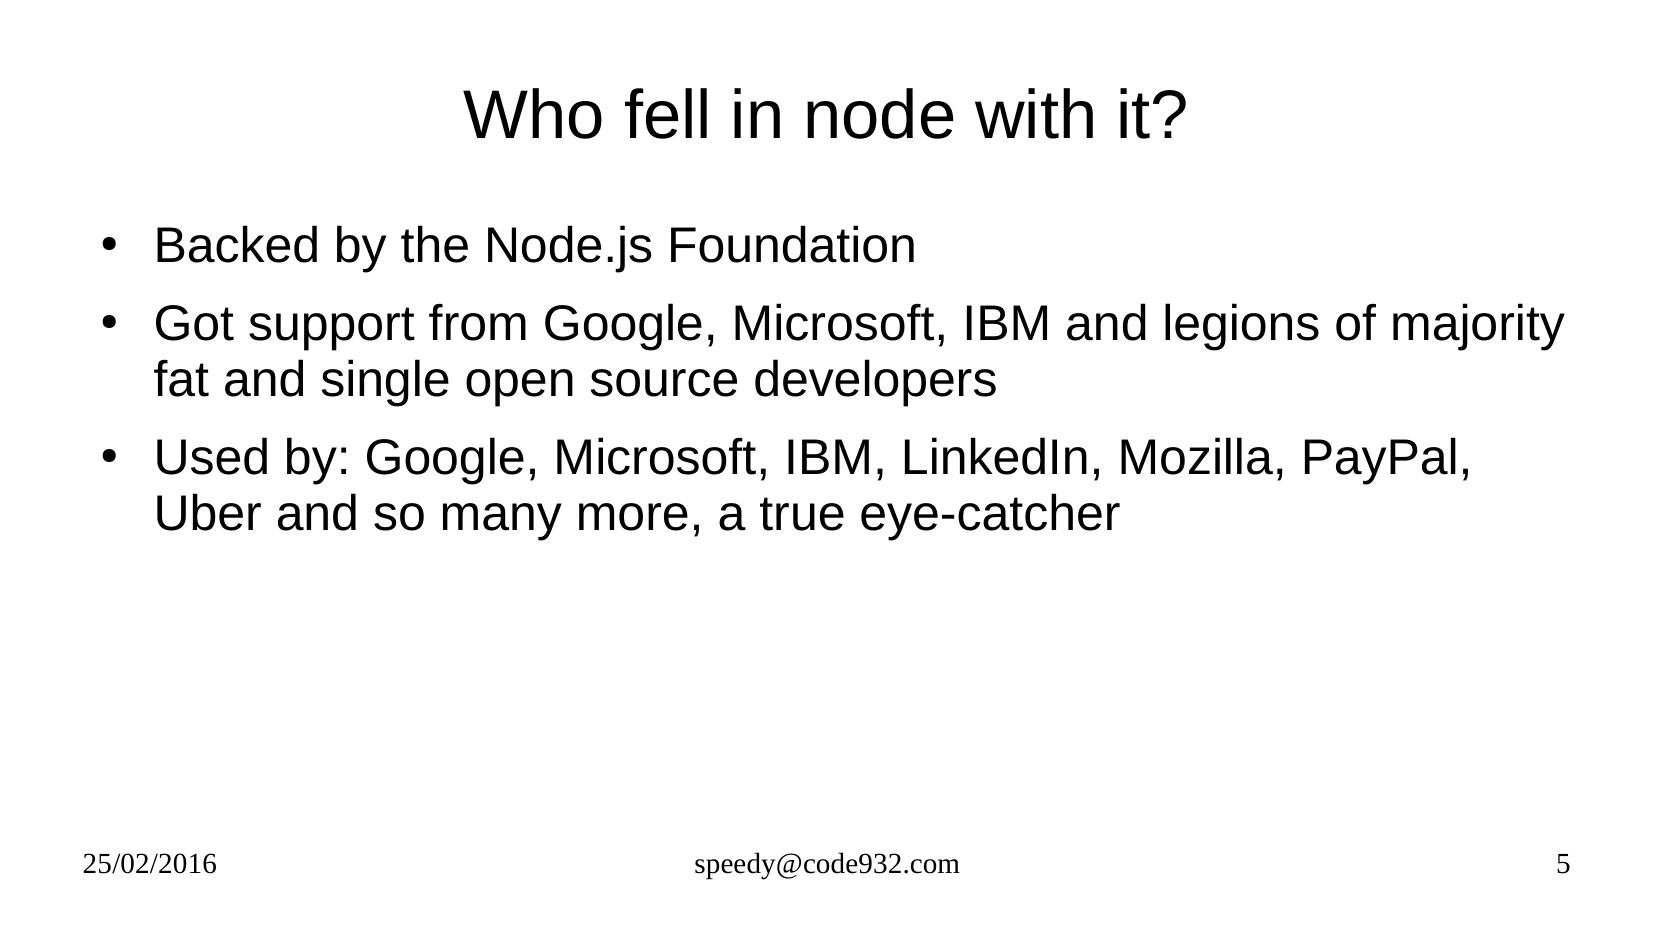

# Who fell in node with it?
Backed by the Node.js Foundation
Got support from Google, Microsoft, IBM and legions of majority fat and single open source developers
Used by: Google, Microsoft, IBM, LinkedIn, Mozilla, PayPal, Uber and so many more, a true eye-catcher
25/02/2016
speedy@code932.com
5